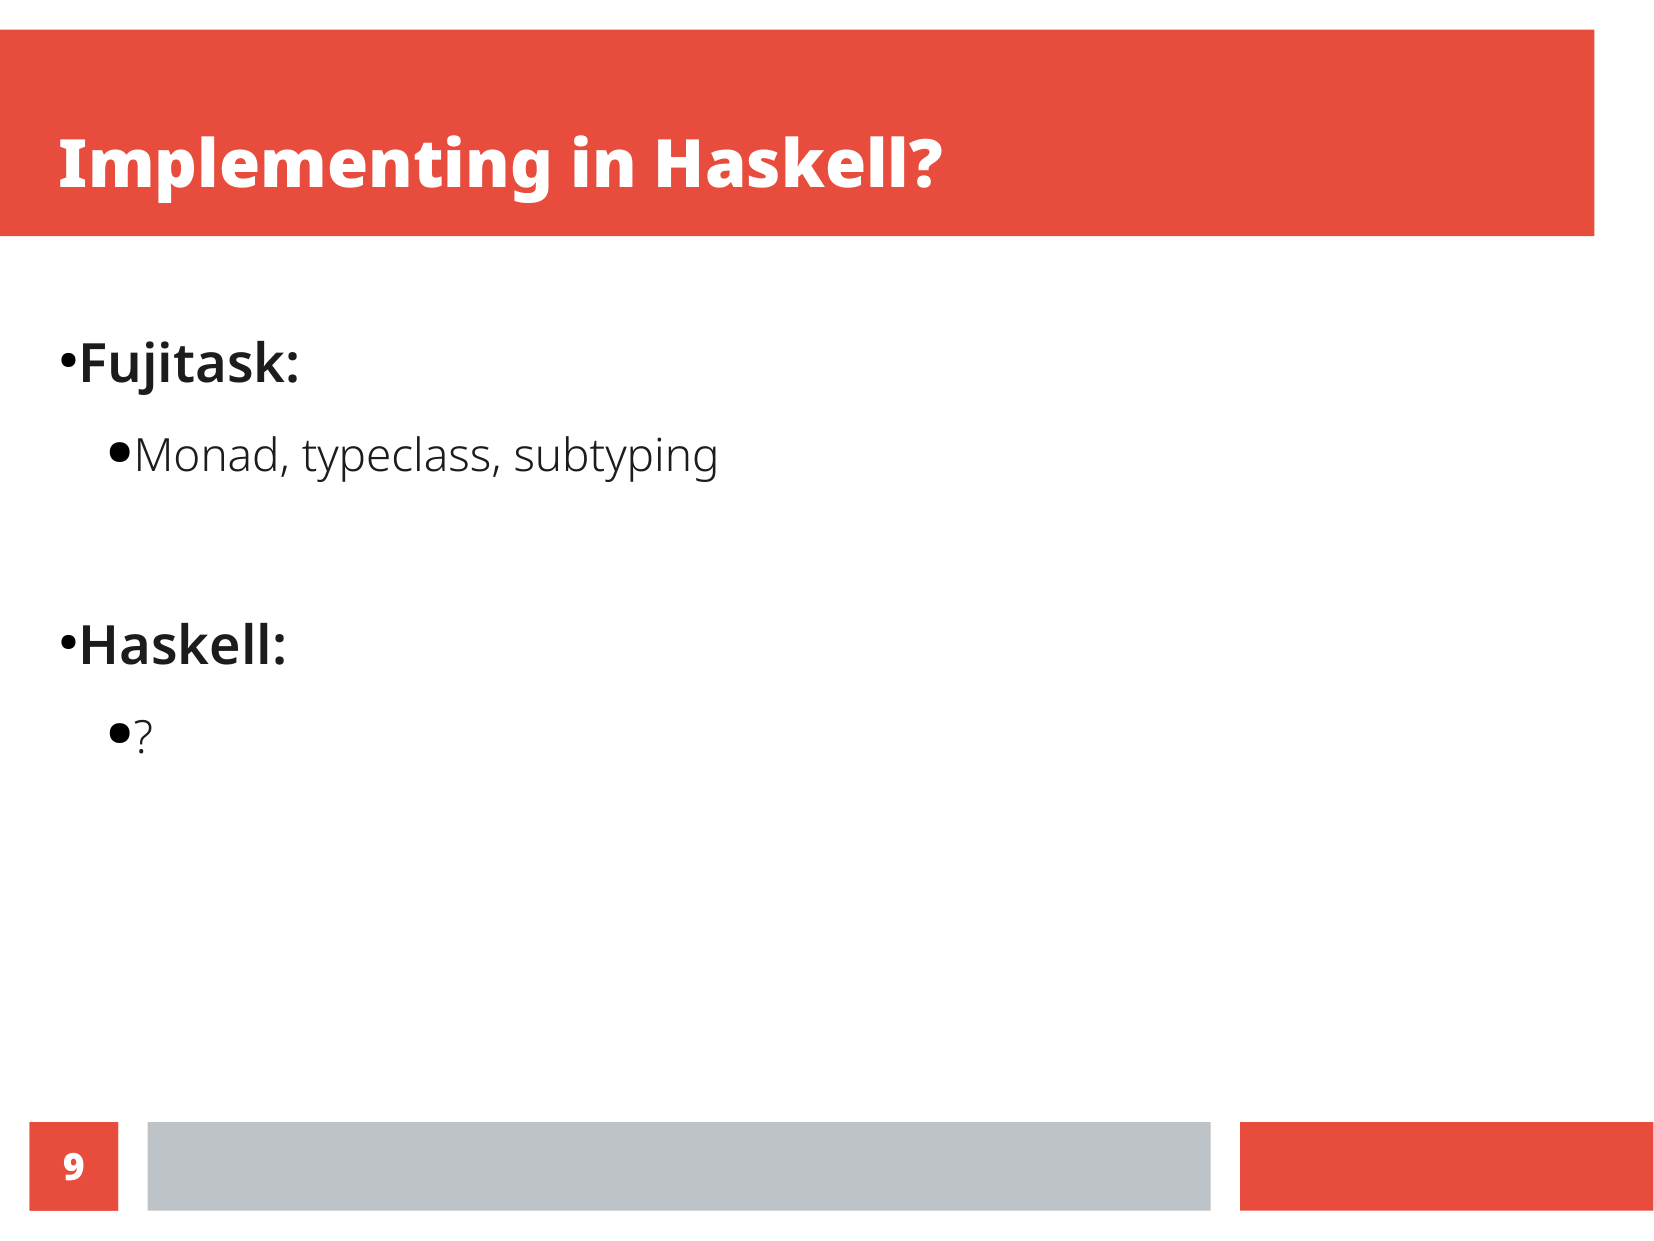

# Implementing in Haskell?
Fujitask:
Monad, typeclass, subtyping
Haskell:
?
9